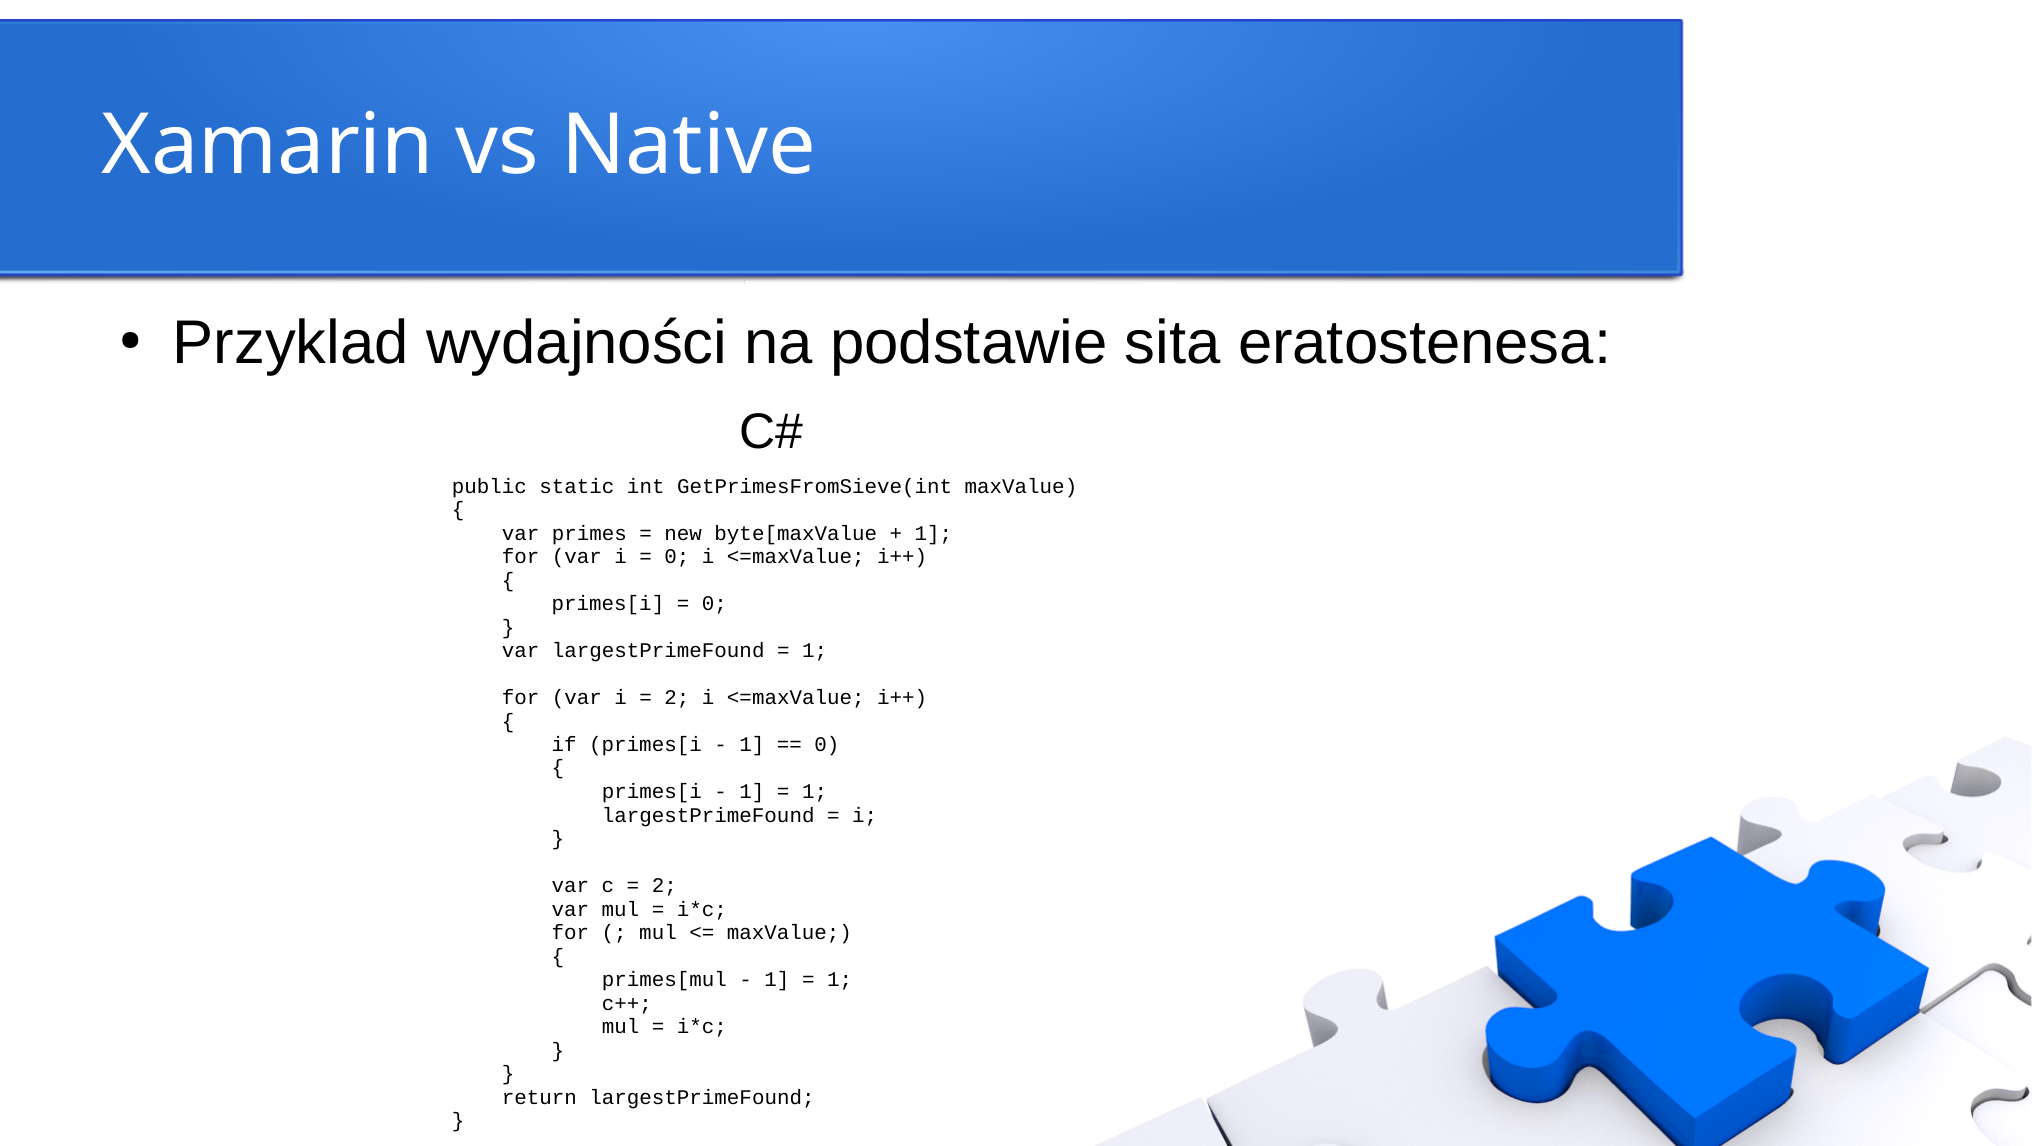

# Xamarin vs Native
Przyklad wydajności na podstawie sita eratostenesa:
C#
public static int GetPrimesFromSieve(int maxValue)
{
 var primes = new byte[maxValue + 1];
 for (var i = 0; i <=maxValue; i++)
 {
 primes[i] = 0;
 }
 var largestPrimeFound = 1;
 for (var i = 2; i <=maxValue; i++)
 {
 if (primes[i - 1] == 0)
 {
 primes[i - 1] = 1;
 largestPrimeFound = i;
 }
 var c = 2;
 var mul = i*c;
 for (; mul <= maxValue;)
 {
 primes[mul - 1] = 1;
 c++;
 mul = i*c;
 }
 }
 return largestPrimeFound;
}